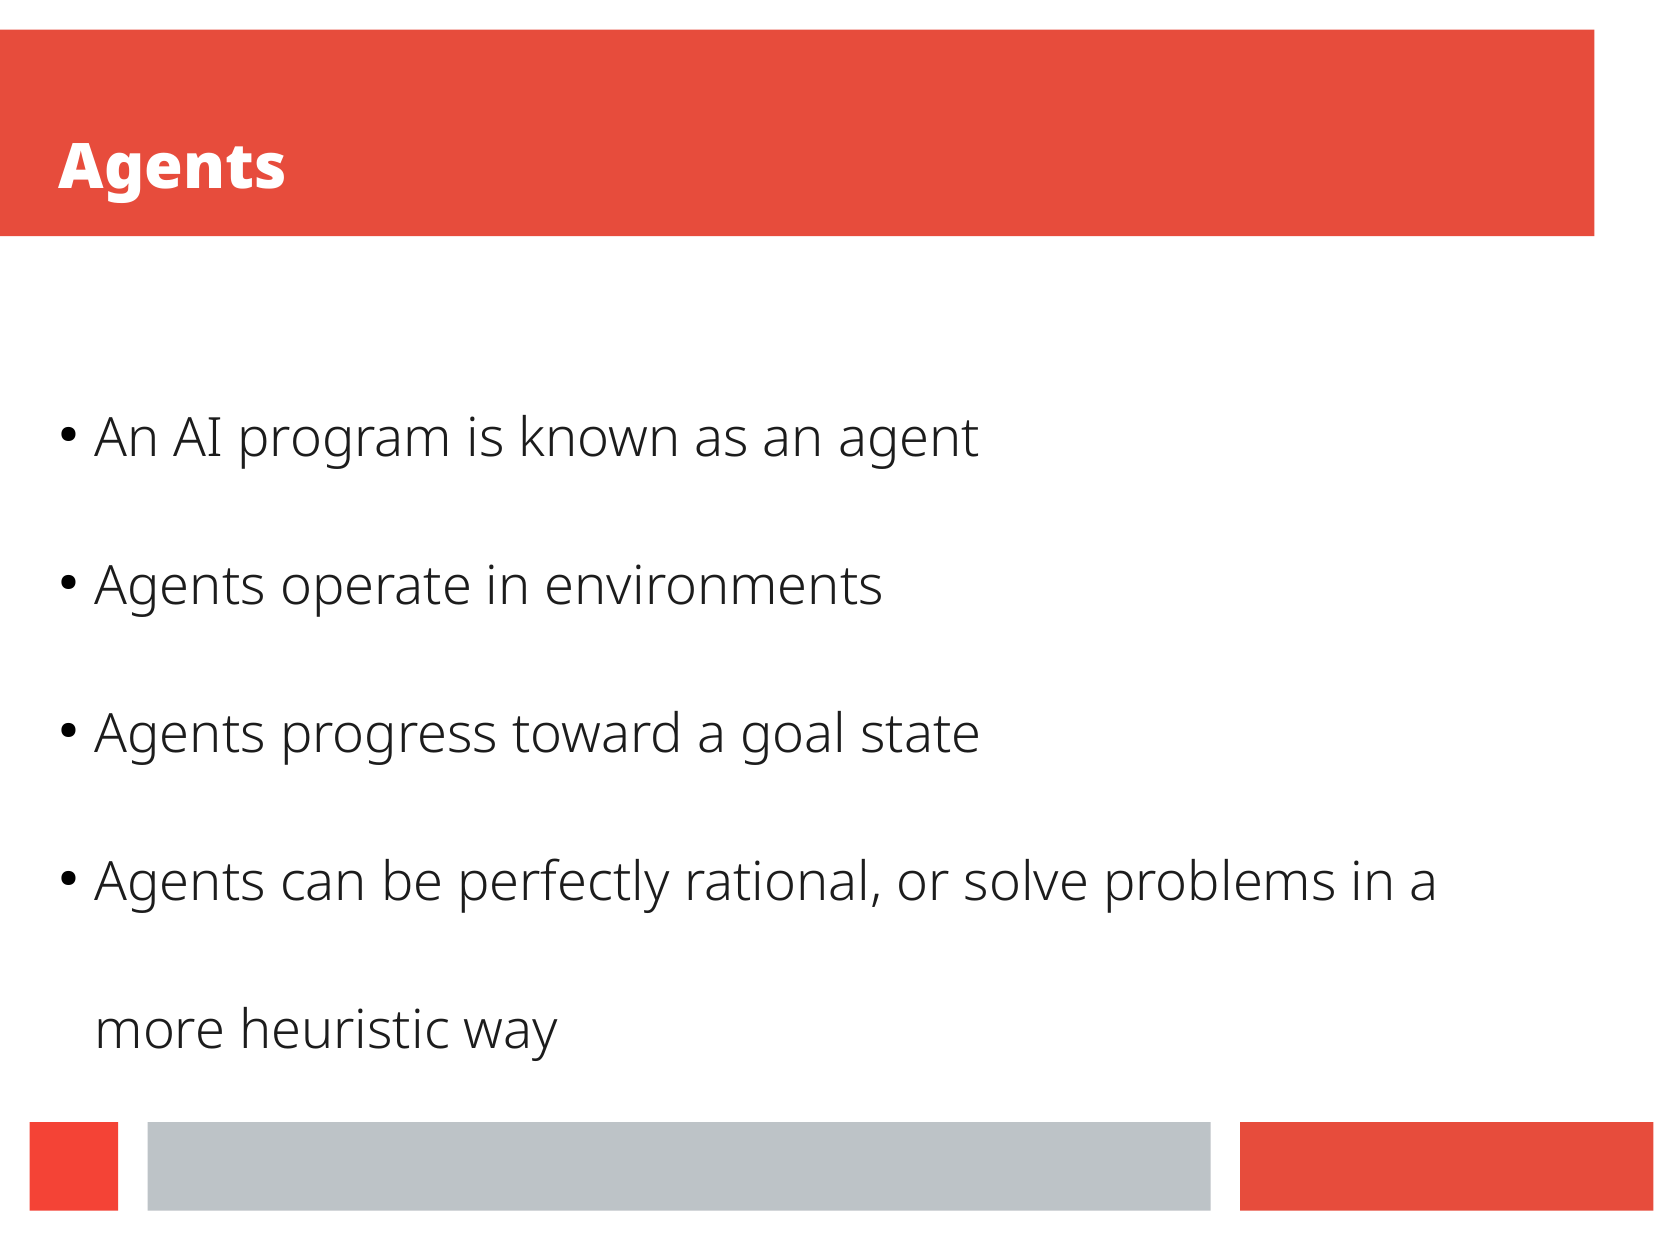

# Agents
An AI program is known as an agent
Agents operate in environments
Agents progress toward a goal state
Agents can be perfectly rational, or solve problems in a more heuristic way